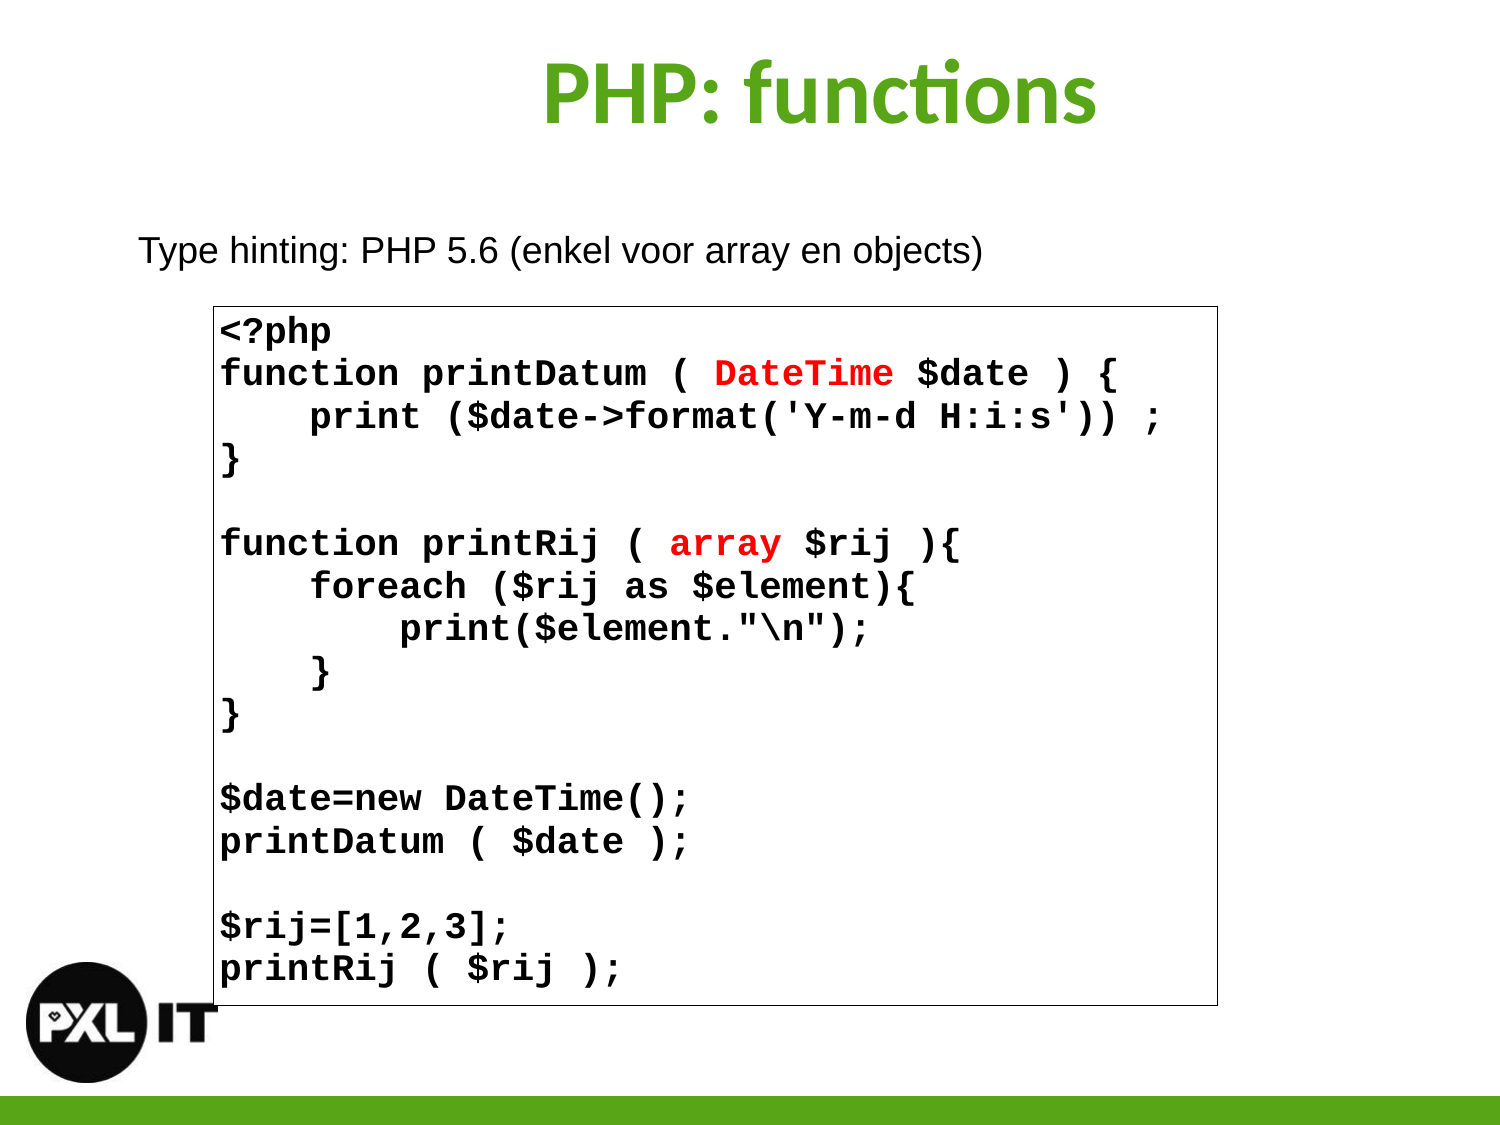

PHP: functions
Type hinting: PHP 5.6 (enkel voor array en objects)
| <?php function printDatum ( DateTime $date ) { print ($date->format('Y-m-d H:i:s')) ; } function printRij ( array $rij ){ foreach ($rij as $element){ print($element."\n"); } } $date=new DateTime(); printDatum ( $date ); $rij=[1,2,3]; printRij ( $rij ); |
| --- |